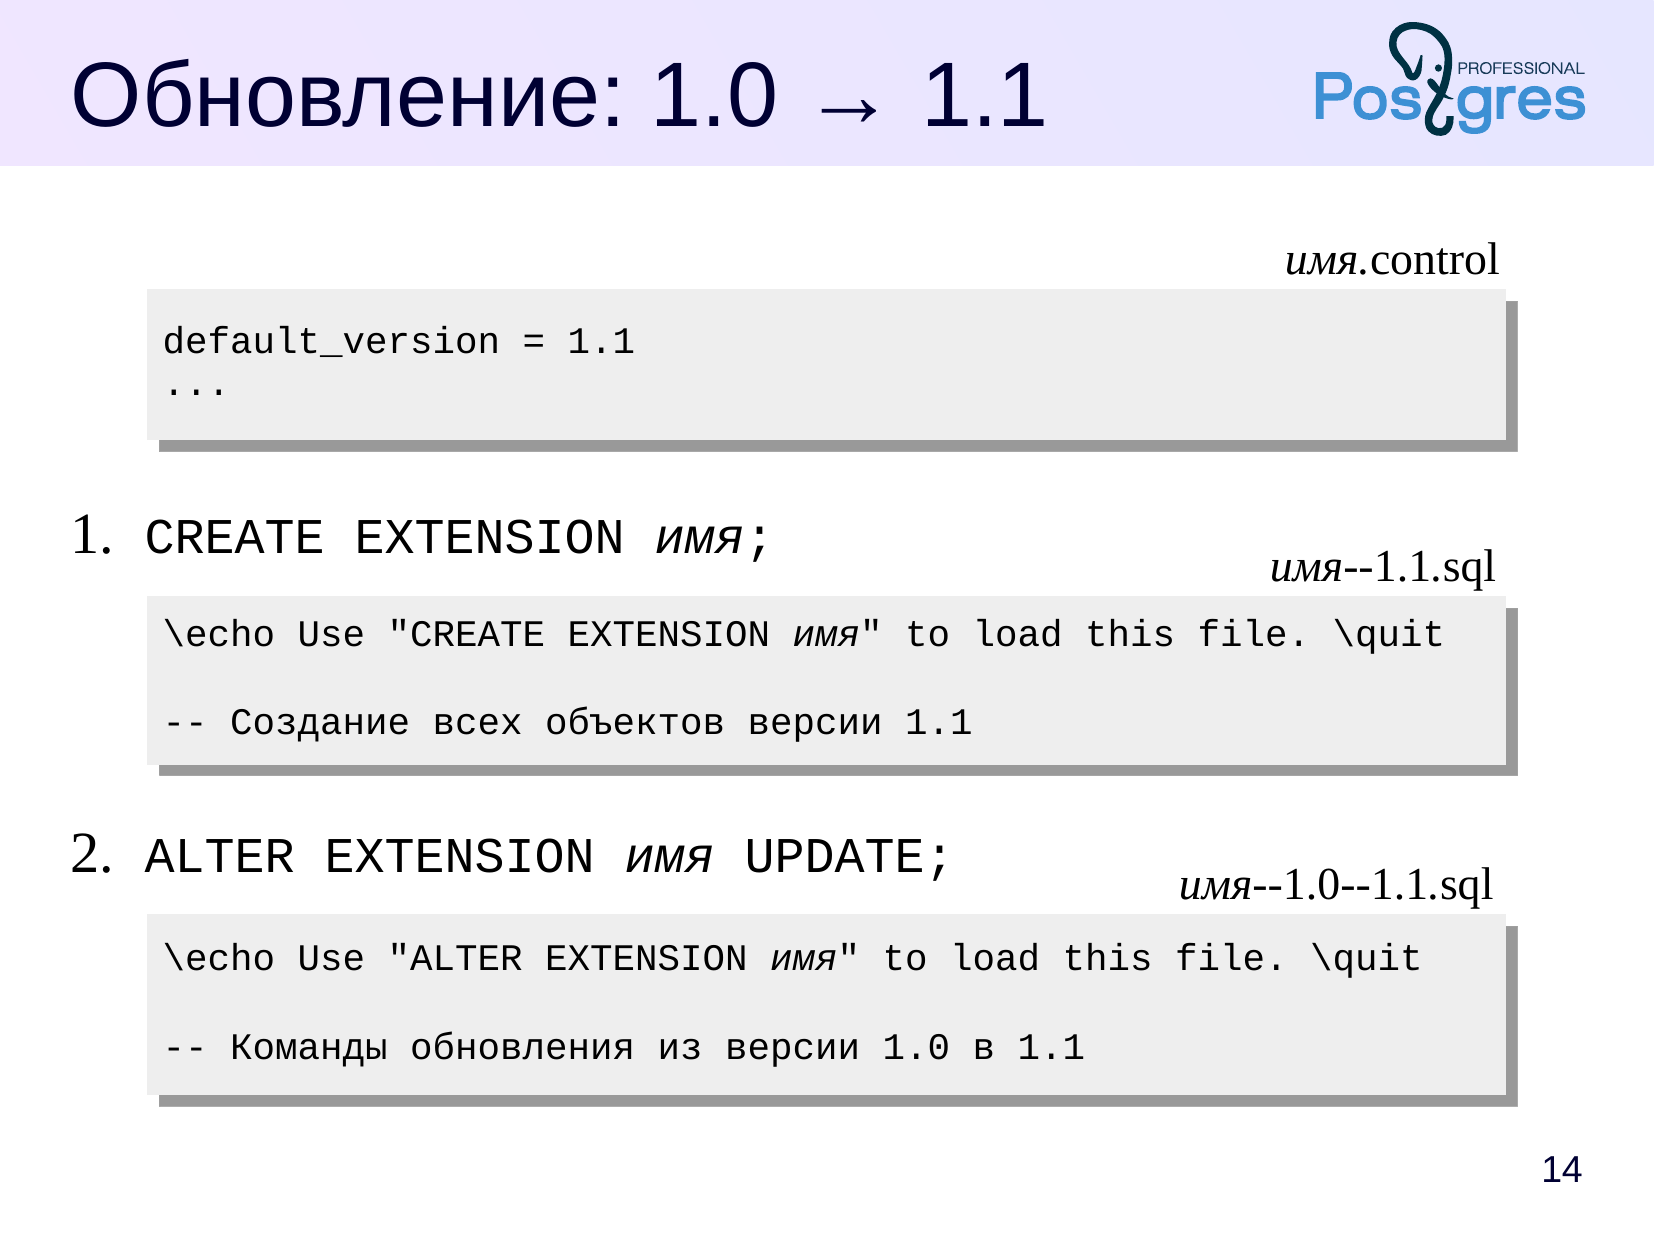

# Обновление: 1.0 → 1.1
имя.control
default_version = 1.1
...
1. CREATE EXTENSION имя;
имя--1.1.sql
\echo Use "CREATE EXTENSION имя" to load this file. \quit
-- Создание всех объектов версии 1.1
2. ALTER EXTENSION имя UPDATE;
имя--1.0--1.1.sql
\echo Use "ALTER EXTENSION имя" to load this file. \quit
-- Команды обновления из версии 1.0 в 1.1